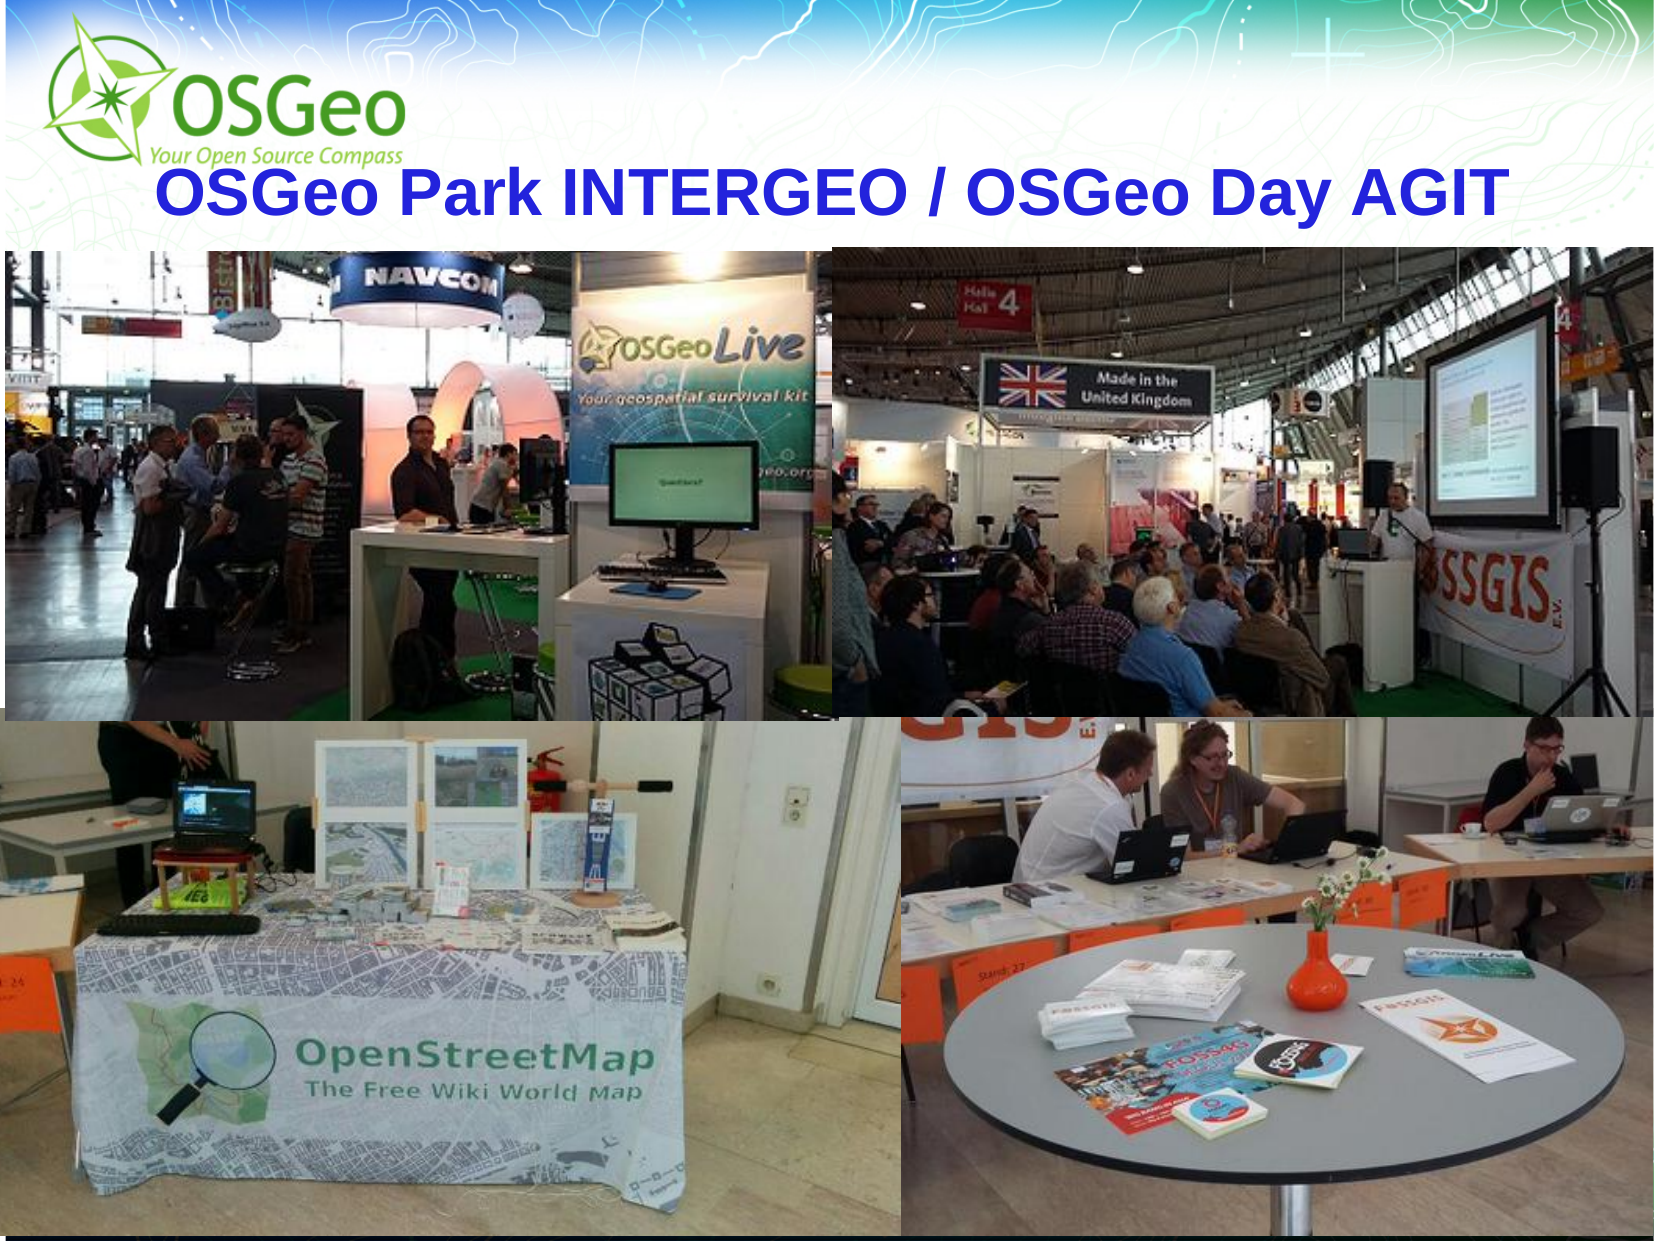

# OSGeo Park INTERGEO / OSGeo Day AGIT